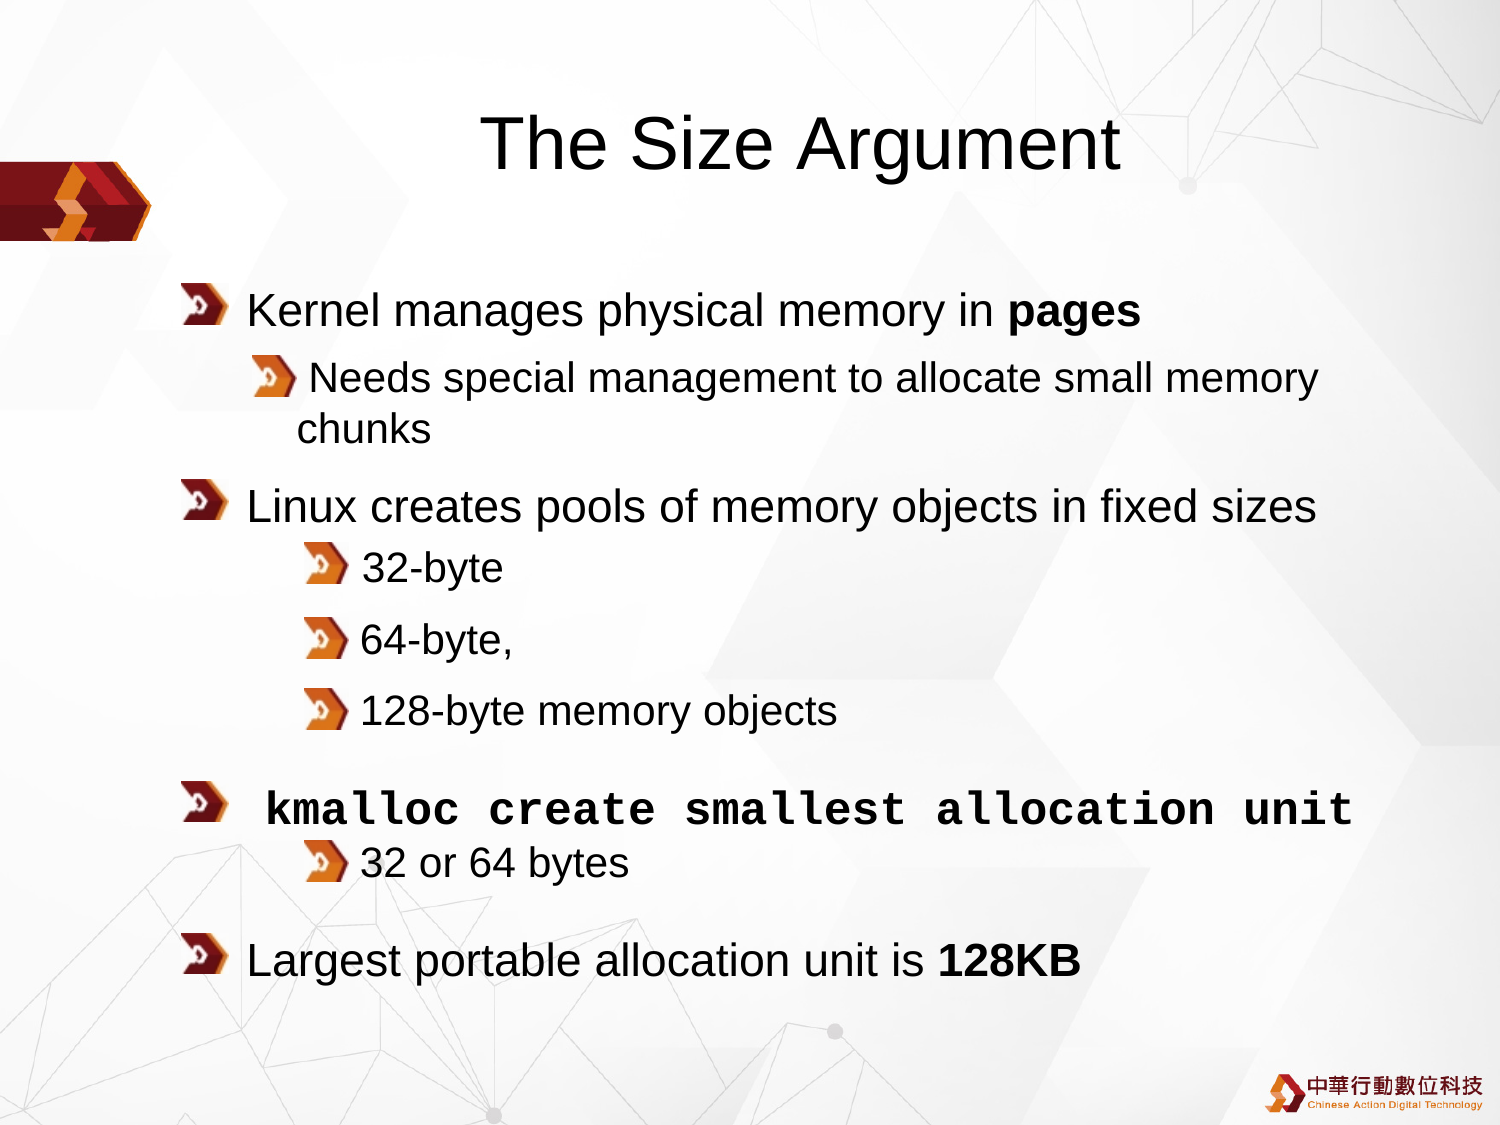

# The Size Argument
 Kernel manages physical memory in pages
 Needs special management to allocate small memory chunks
 Linux creates pools of memory objects in fixed sizes
 32-byte
 64-byte,
 128-byte memory objects
 kmalloc create smallest allocation unit
 32 or 64 bytes
 Largest portable allocation unit is 128KB